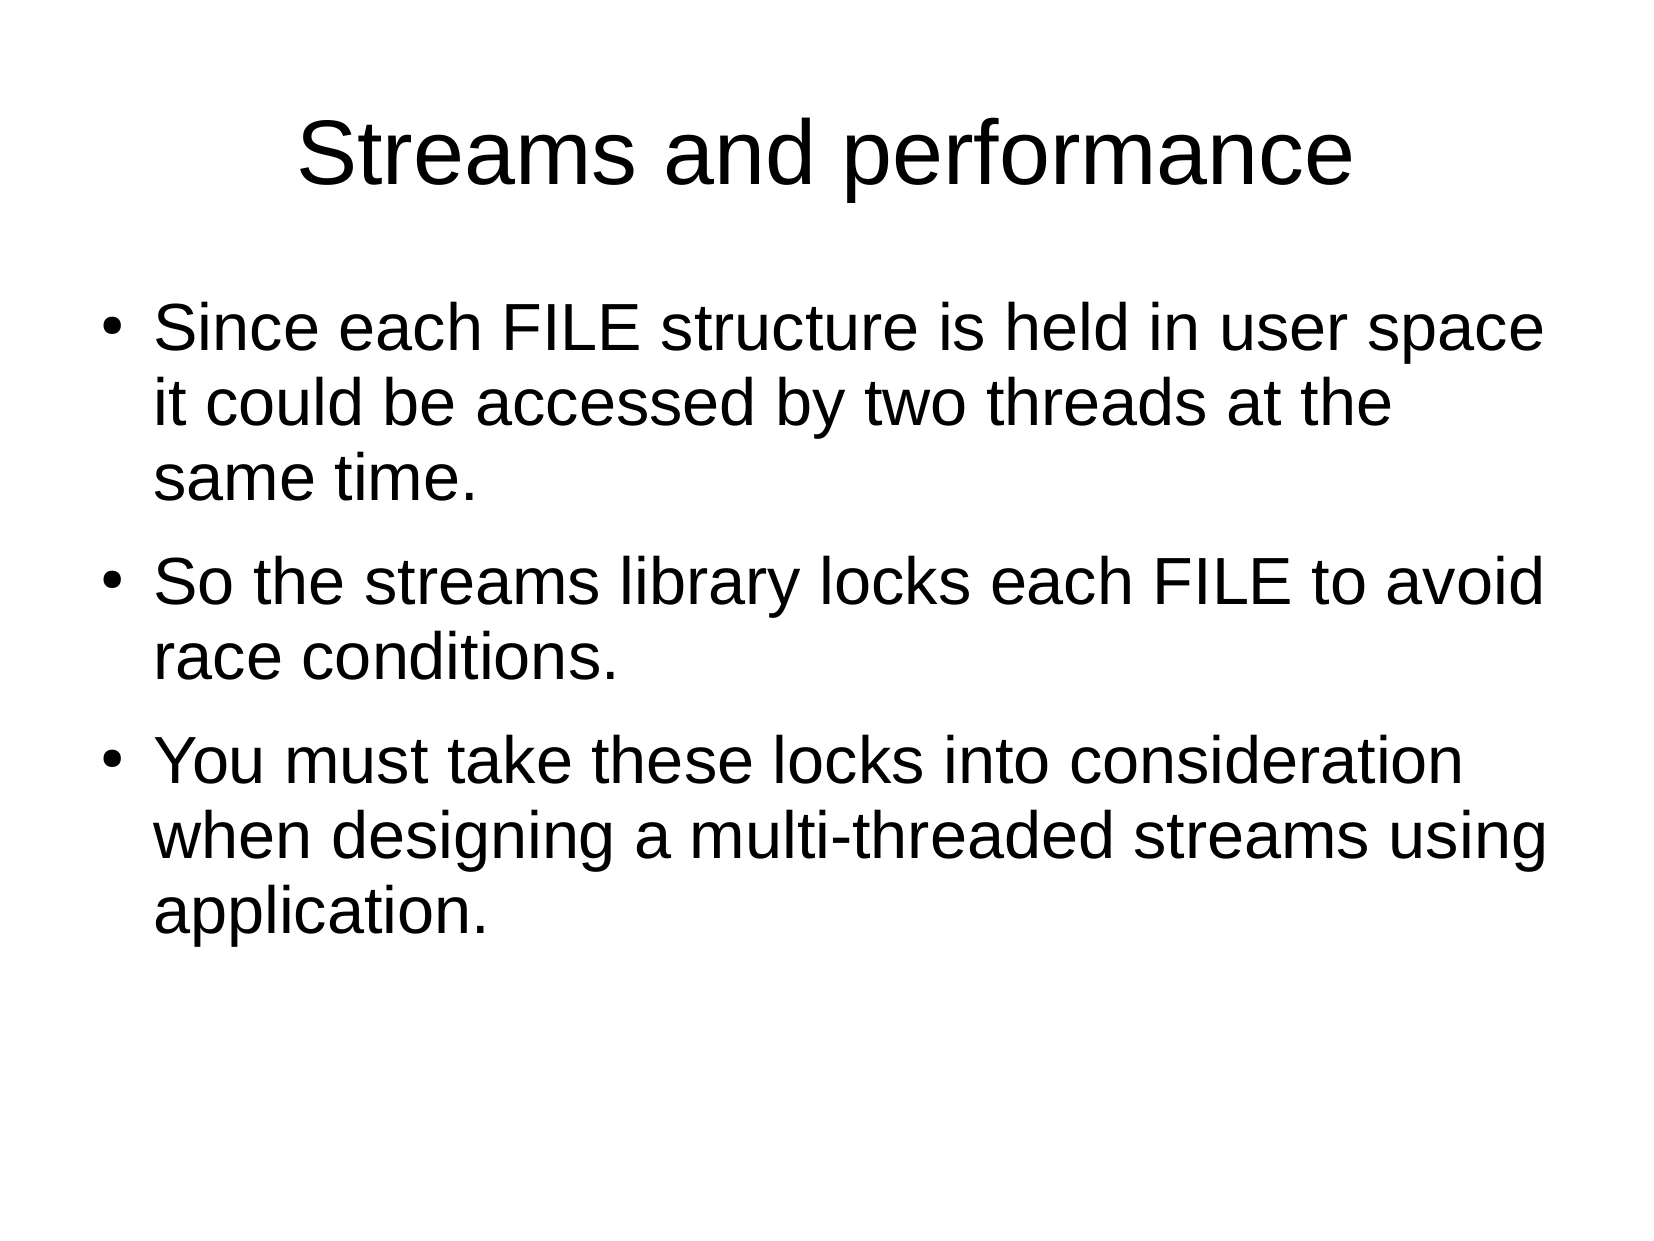

# Streams and performance
Since each FILE structure is held in user space it could be accessed by two threads at the same time.
So the streams library locks each FILE to avoid race conditions.
You must take these locks into consideration when designing a multi-threaded streams using application.